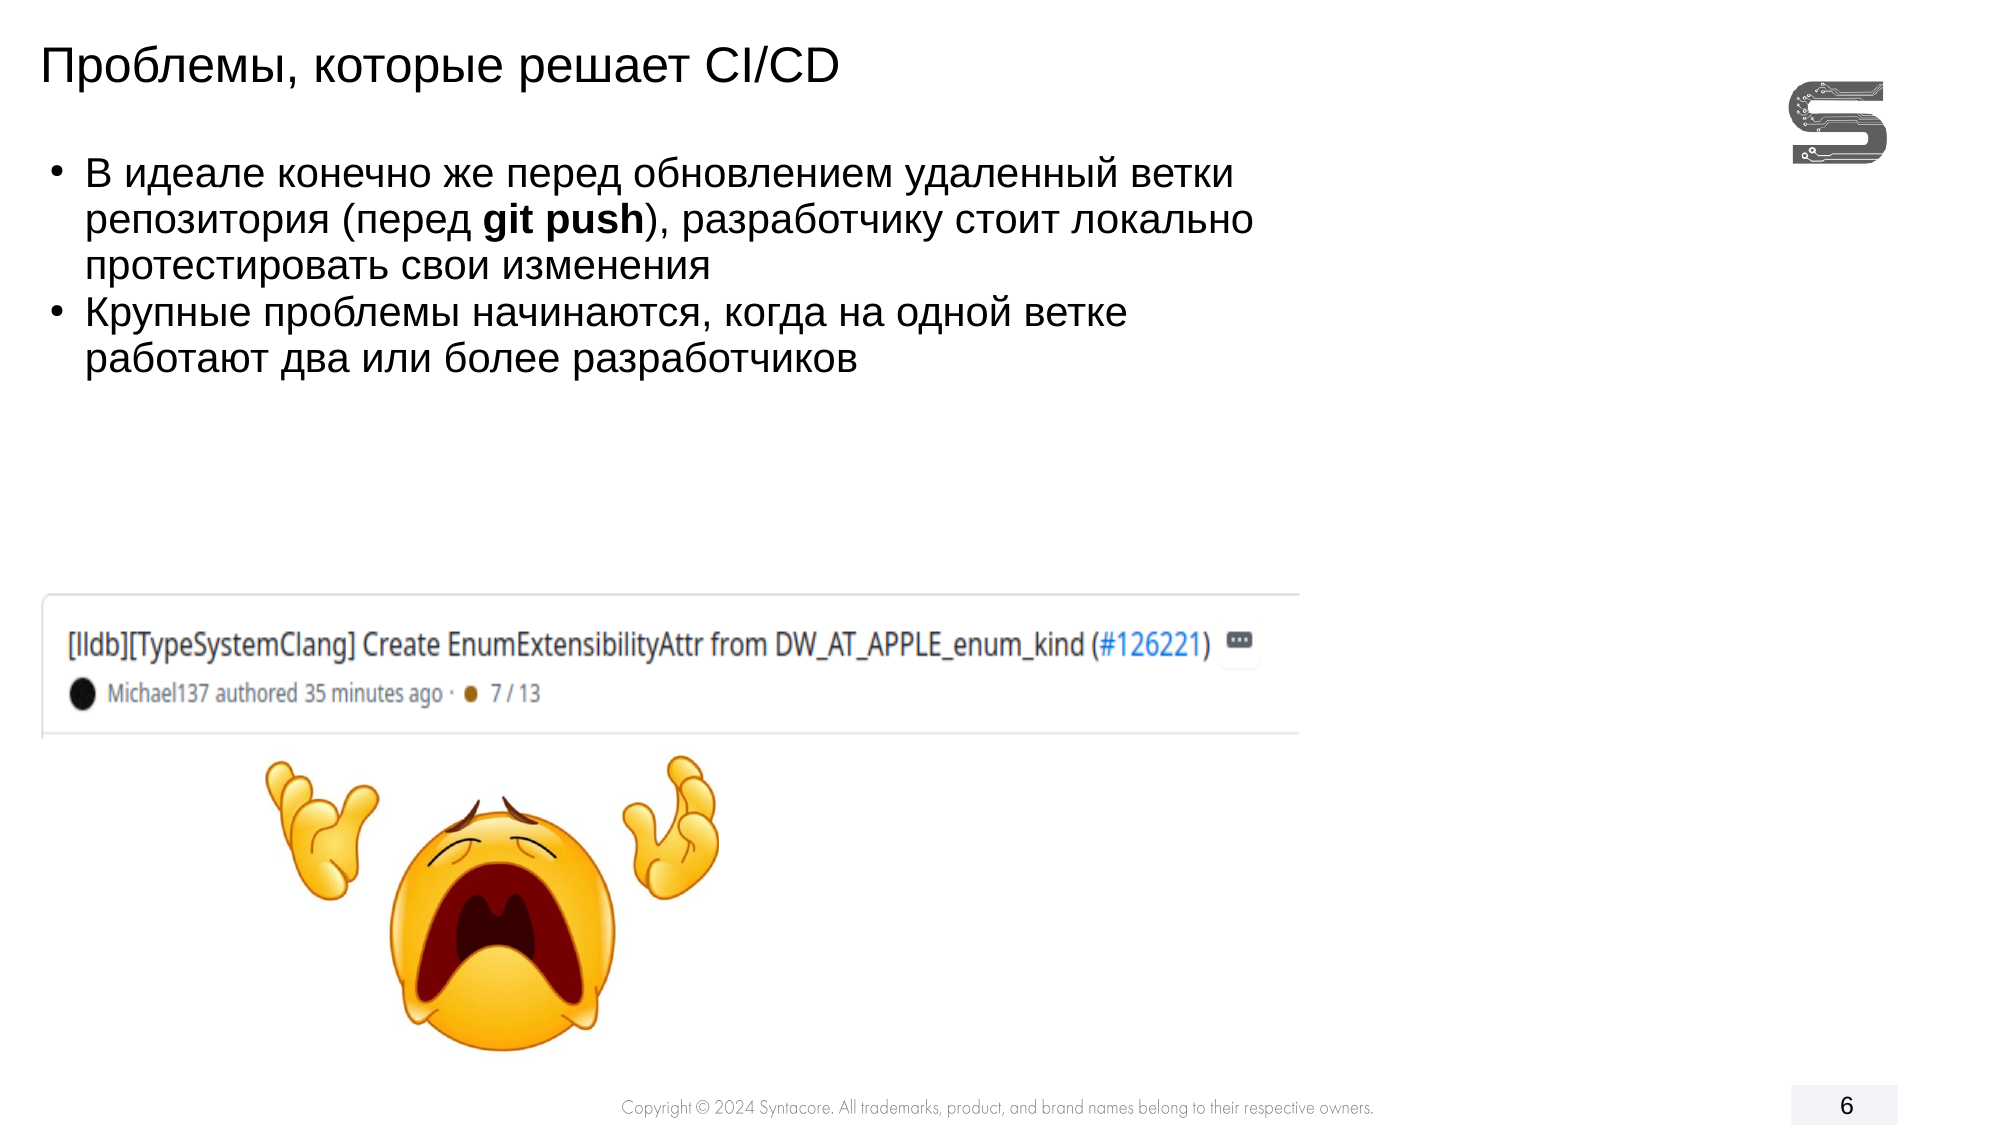

Проблемы, которые решает CI/CD
В идеале конечно же перед обновлением удаленный ветки репозитория (перед git push), разработчику стоит локально протестировать свои изменения
Крупные проблемы начинаются, когда на одной ветке работают два или более разработчиков